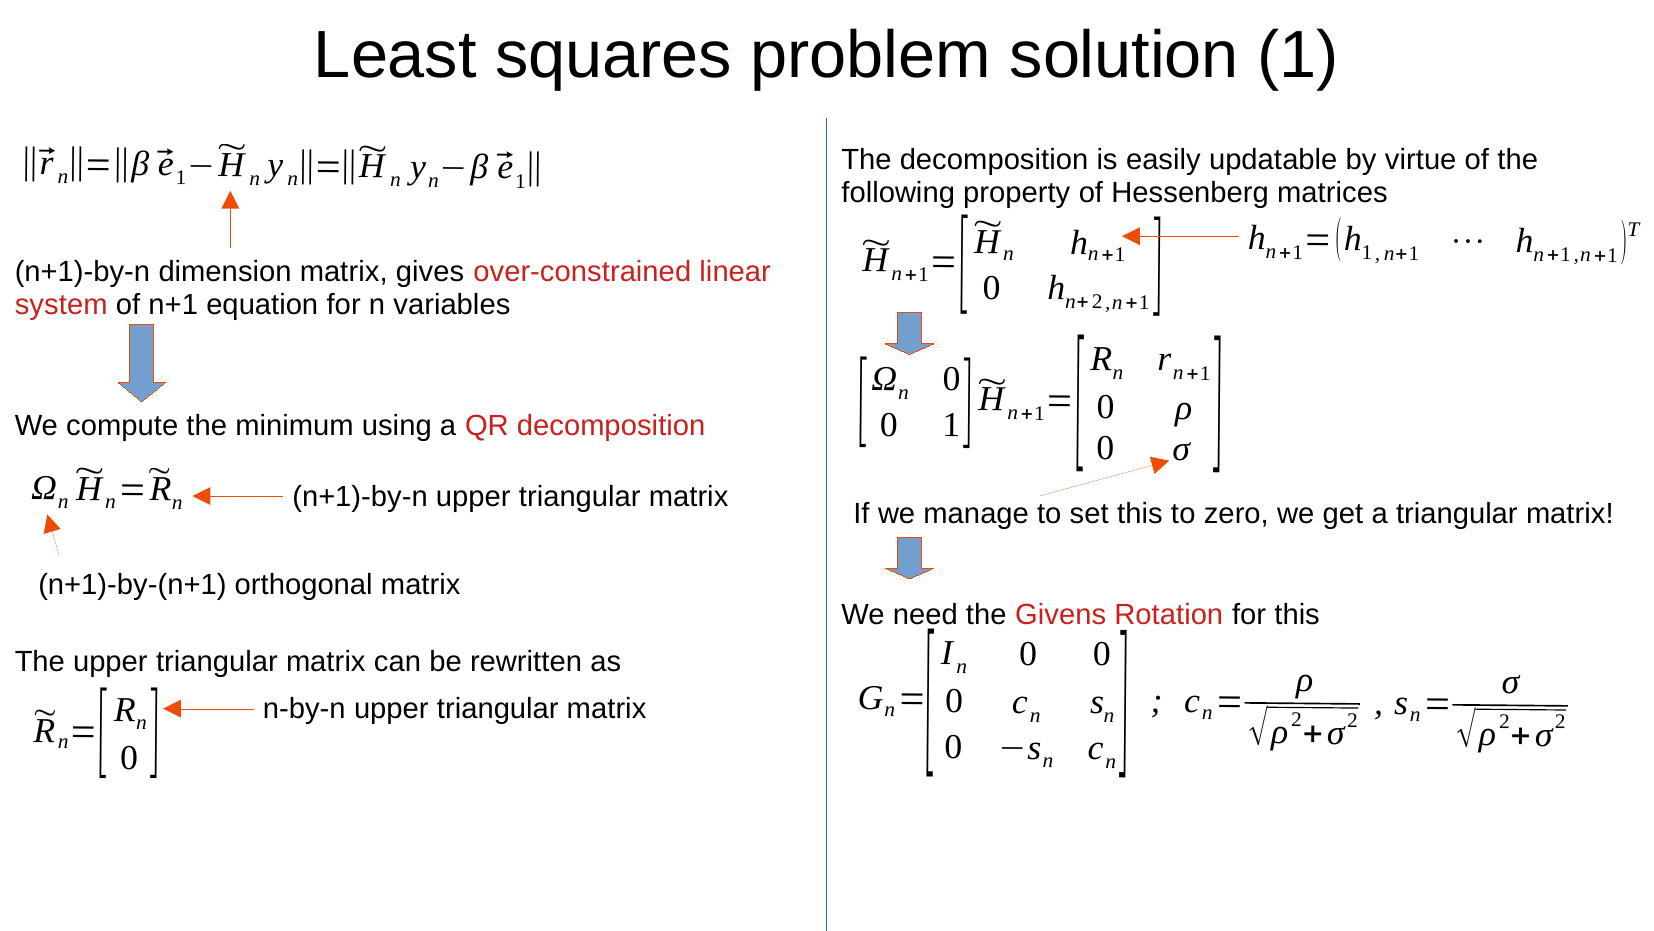

# Least squares problem solution (1)
The decomposition is easily updatable by virtue of the following property of Hessenberg matrices
(n+1)-by-n dimension matrix, gives over-constrained linear system of n+1 equation for n variables
We compute the minimum using a QR decomposition
(n+1)-by-n upper triangular matrix
If we manage to set this to zero, we get a triangular matrix!
(n+1)-by-(n+1) orthogonal matrix
We need the Givens Rotation for this
The upper triangular matrix can be rewritten as
n-by-n upper triangular matrix